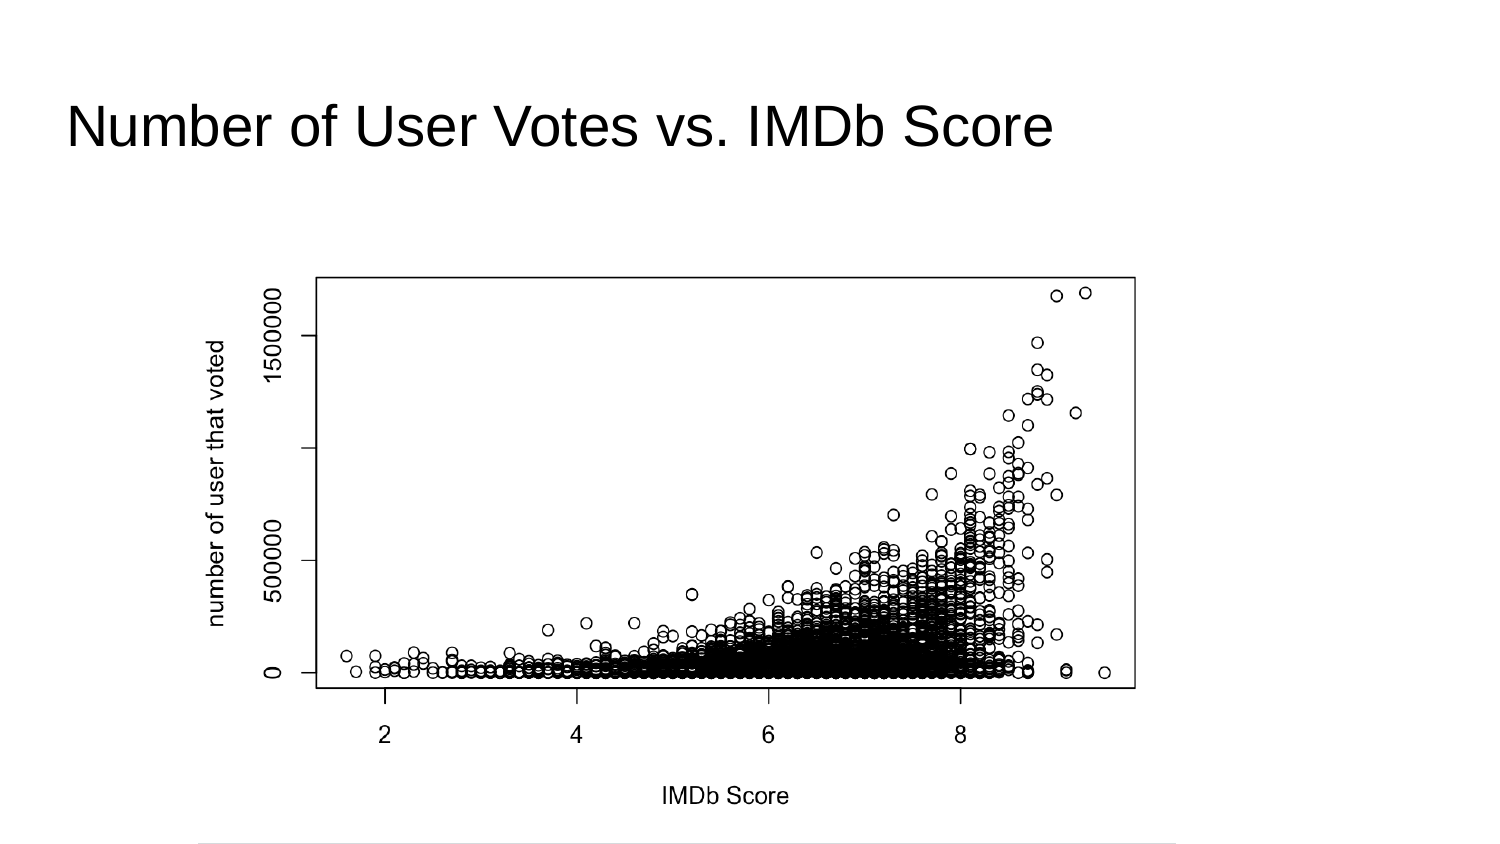

# Number of User Votes vs. IMDb Score